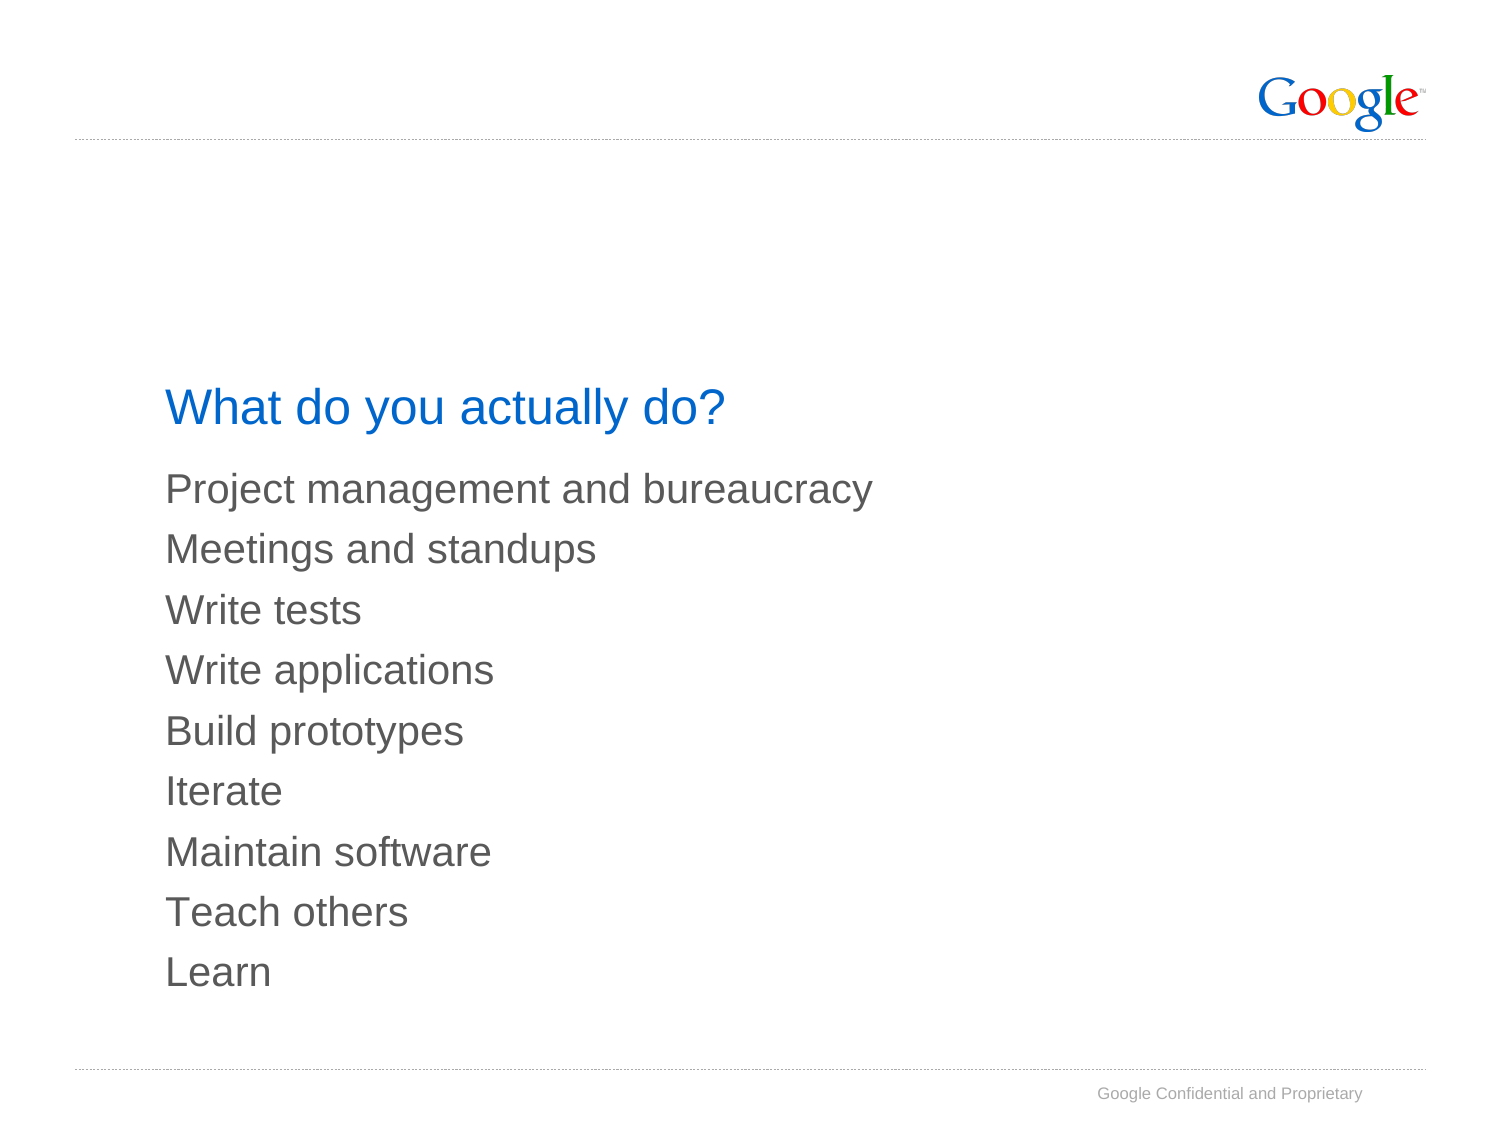

# What do you actually do?
Project management and bureaucracy
Meetings and standups
Write tests
Write applications
Build prototypes
Iterate
Maintain software
Teach others
Learn